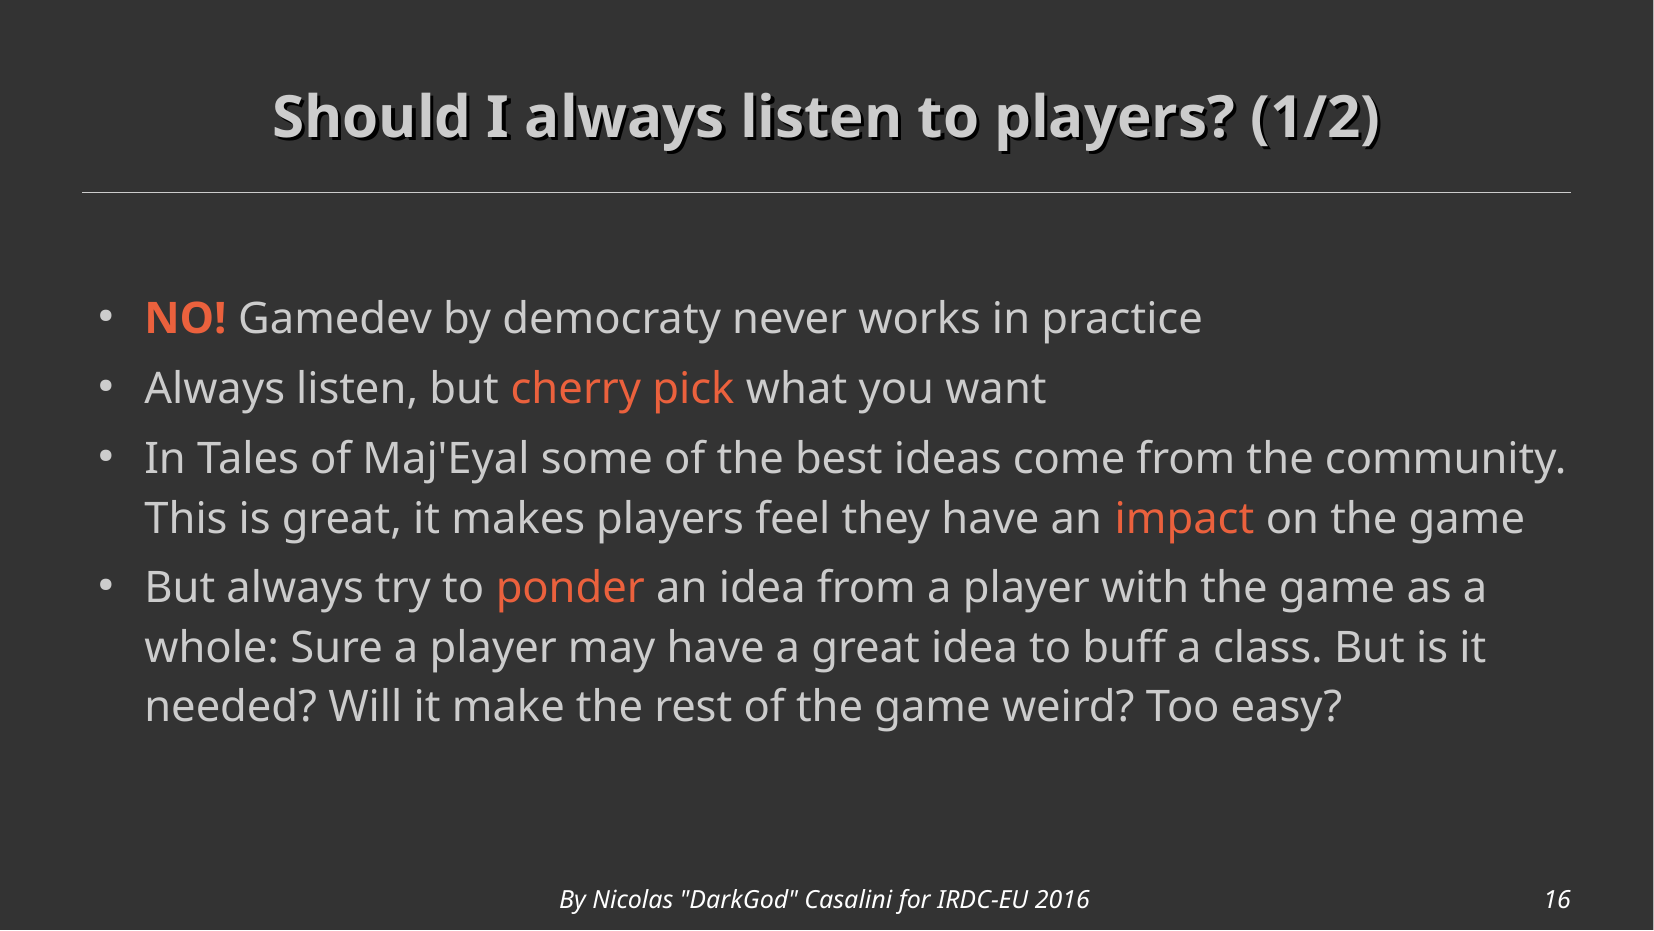

# Should I always listen to players? (1/2)
NO! Gamedev by democraty never works in practice
Always listen, but cherry pick what you want
In Tales of Maj'Eyal some of the best ideas come from the community. This is great, it makes players feel they have an impact on the game
But always try to ponder an idea from a player with the game as a whole: Sure a player may have a great idea to buff a class. But is it needed? Will it make the rest of the game weird? Too easy?
By Nicolas "DarkGod" Casalini for IRDC-EU 2016
16